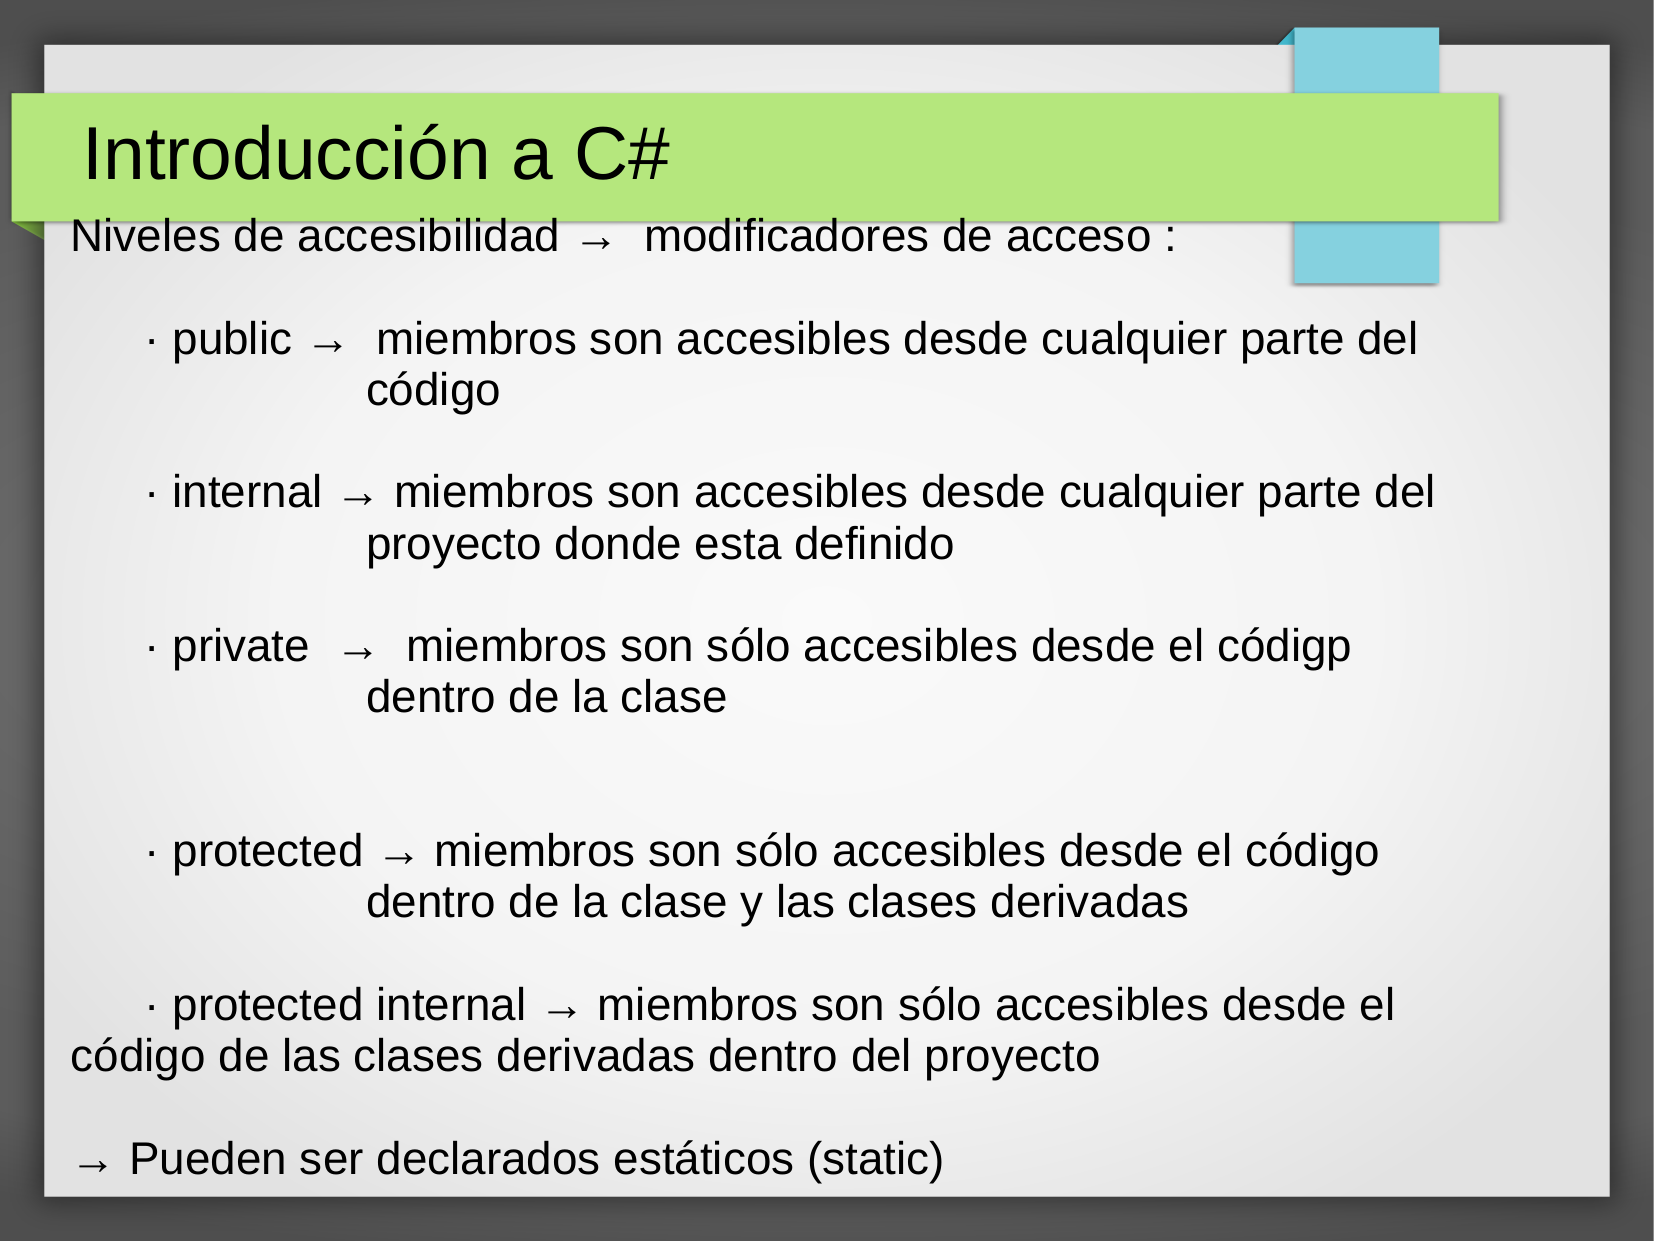

# Introducción a C#
Niveles de accesibilidad → modificadores de acceso :
	· public → miembros son accesibles desde cualquier parte del 					código
	· internal → miembros son accesibles desde cualquier parte del 					proyecto donde esta definido
	· private → miembros son sólo accesibles desde el códigp 						dentro de la clase
	· protected → miembros son sólo accesibles desde el código 						dentro de la clase y las clases derivadas
	· protected internal → miembros son sólo accesibles desde el código de las clases derivadas dentro del proyecto
→ Pueden ser declarados estáticos (static)